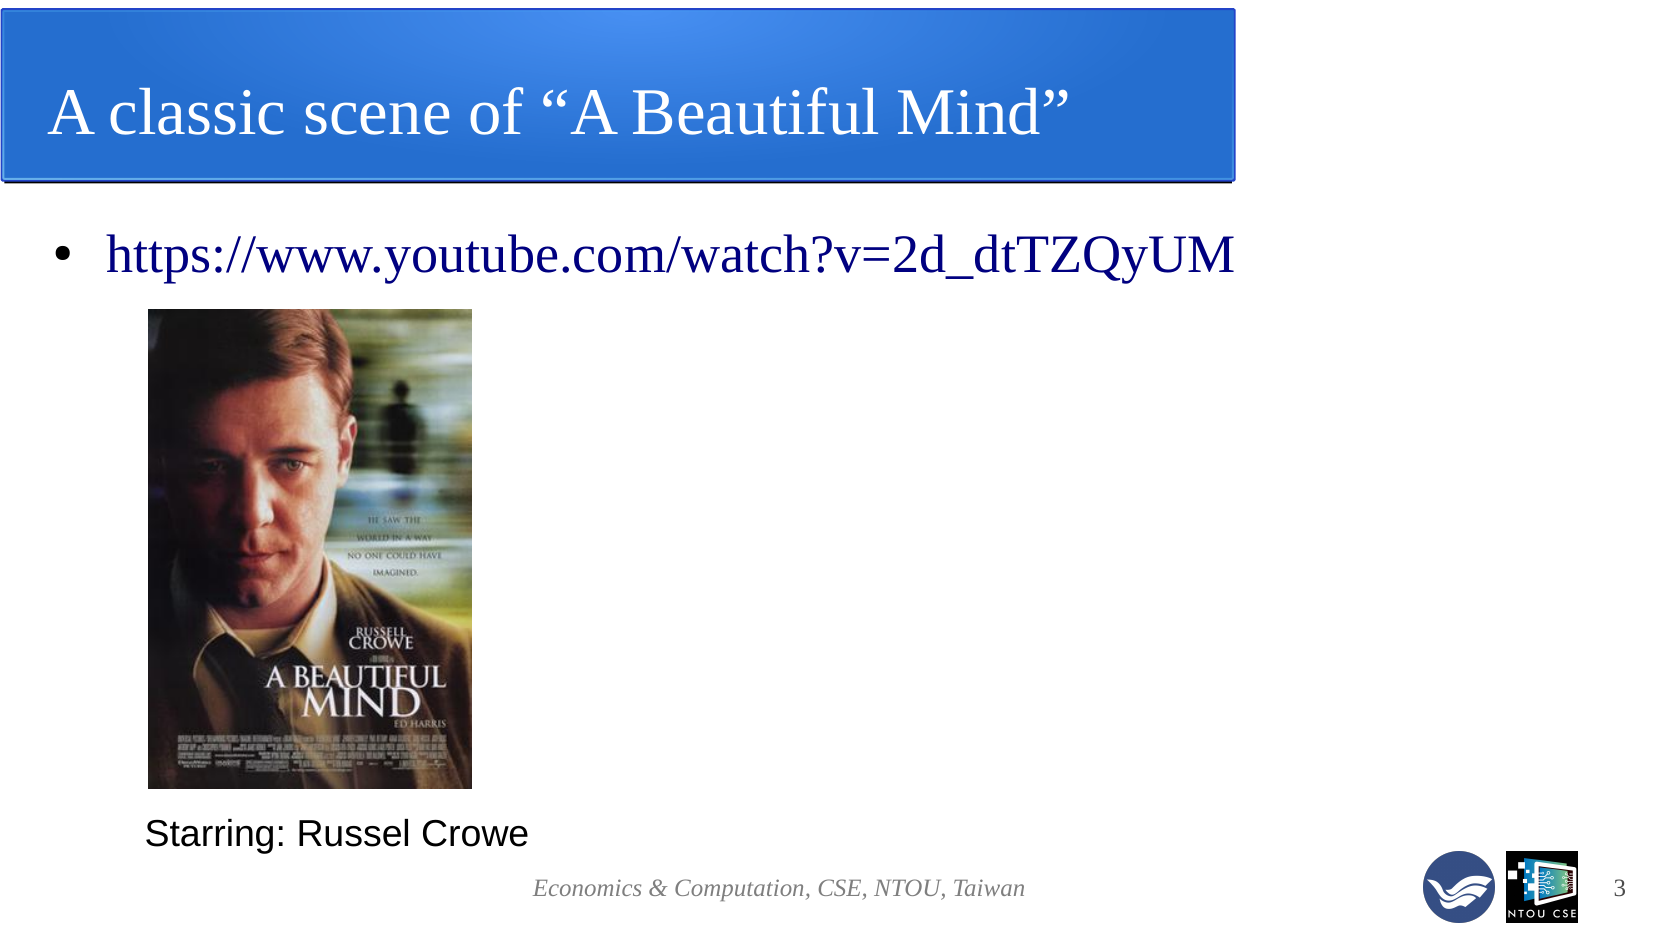

# A classic scene of “A Beautiful Mind”
https://www.youtube.com/watch?v=2d_dtTZQyUM
Starring: Russel Crowe
Economics & Computation, CSE, NTOU, Taiwan
3